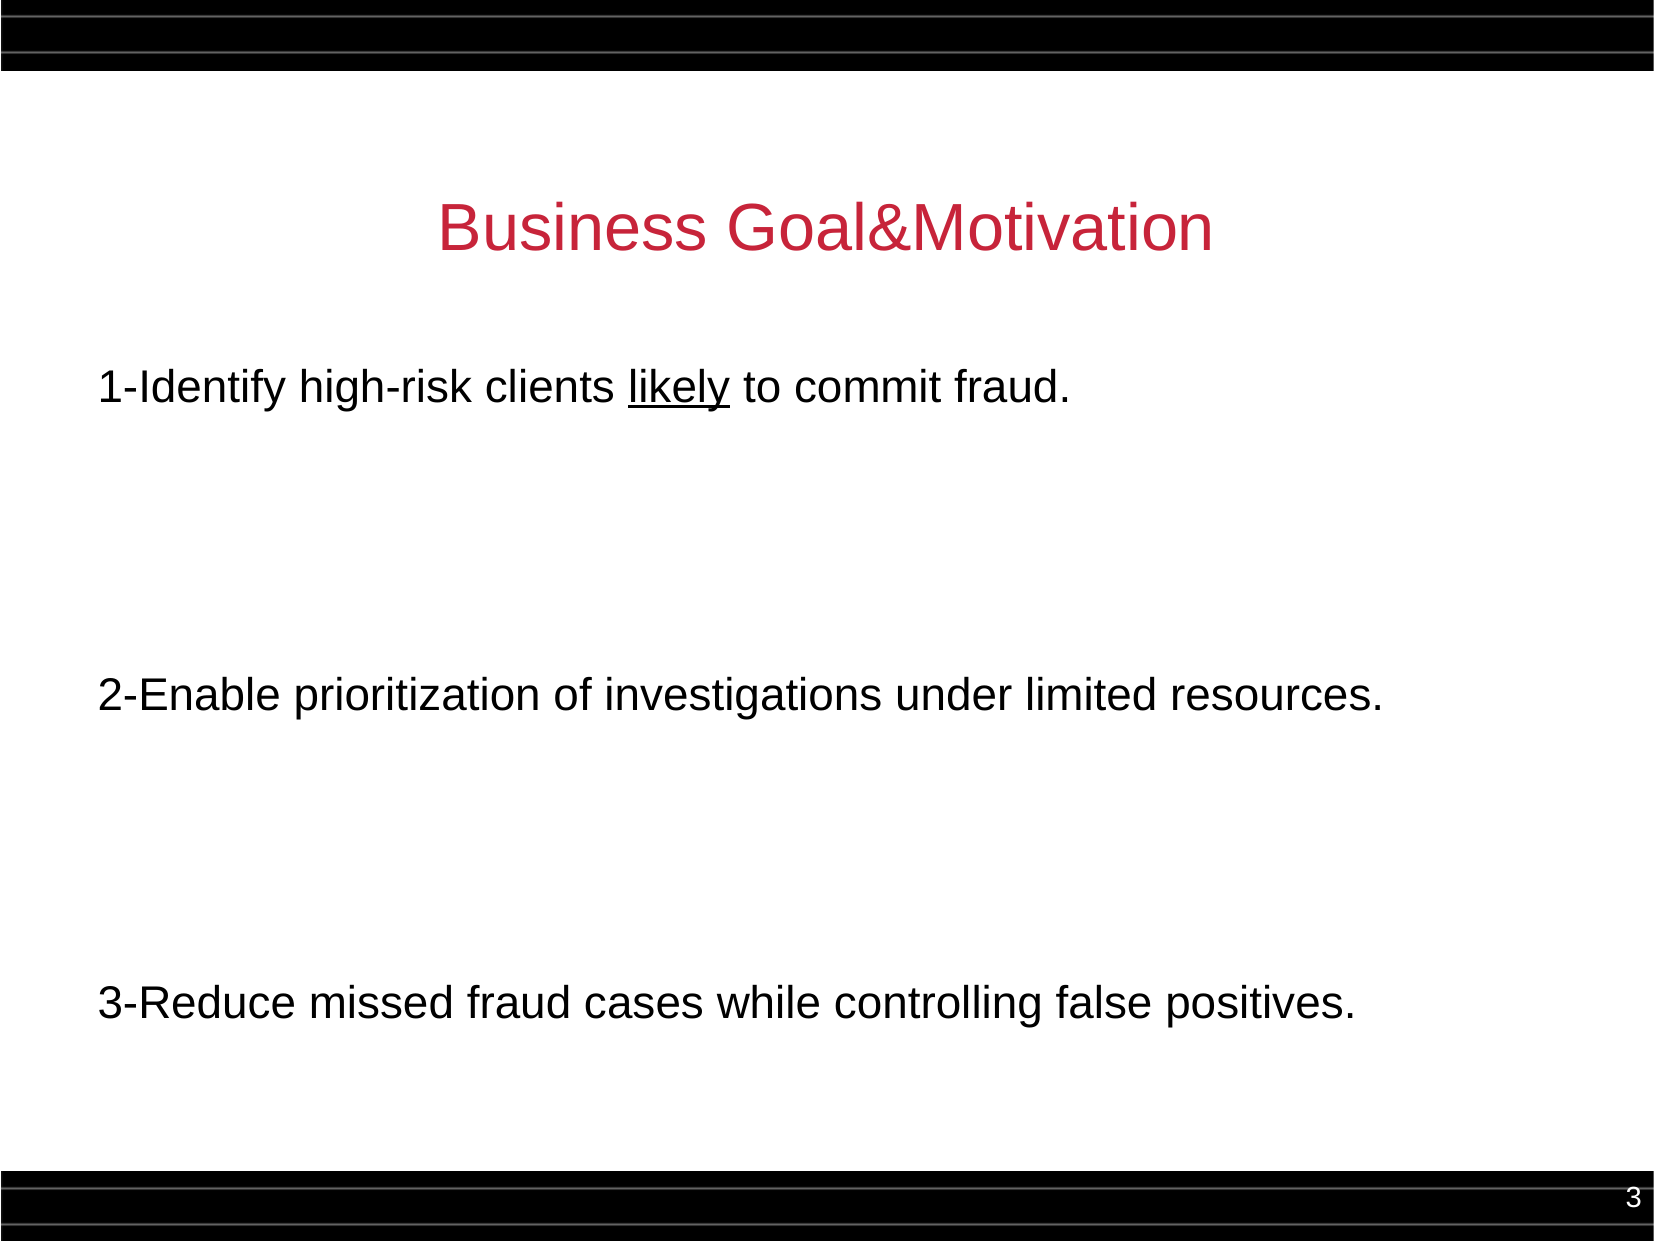

# Business Goal&Motivation
1-Identify high-risk clients likely to commit fraud.
2-Enable prioritization of investigations under limited resources.
3-Reduce missed fraud cases while controlling false positives.